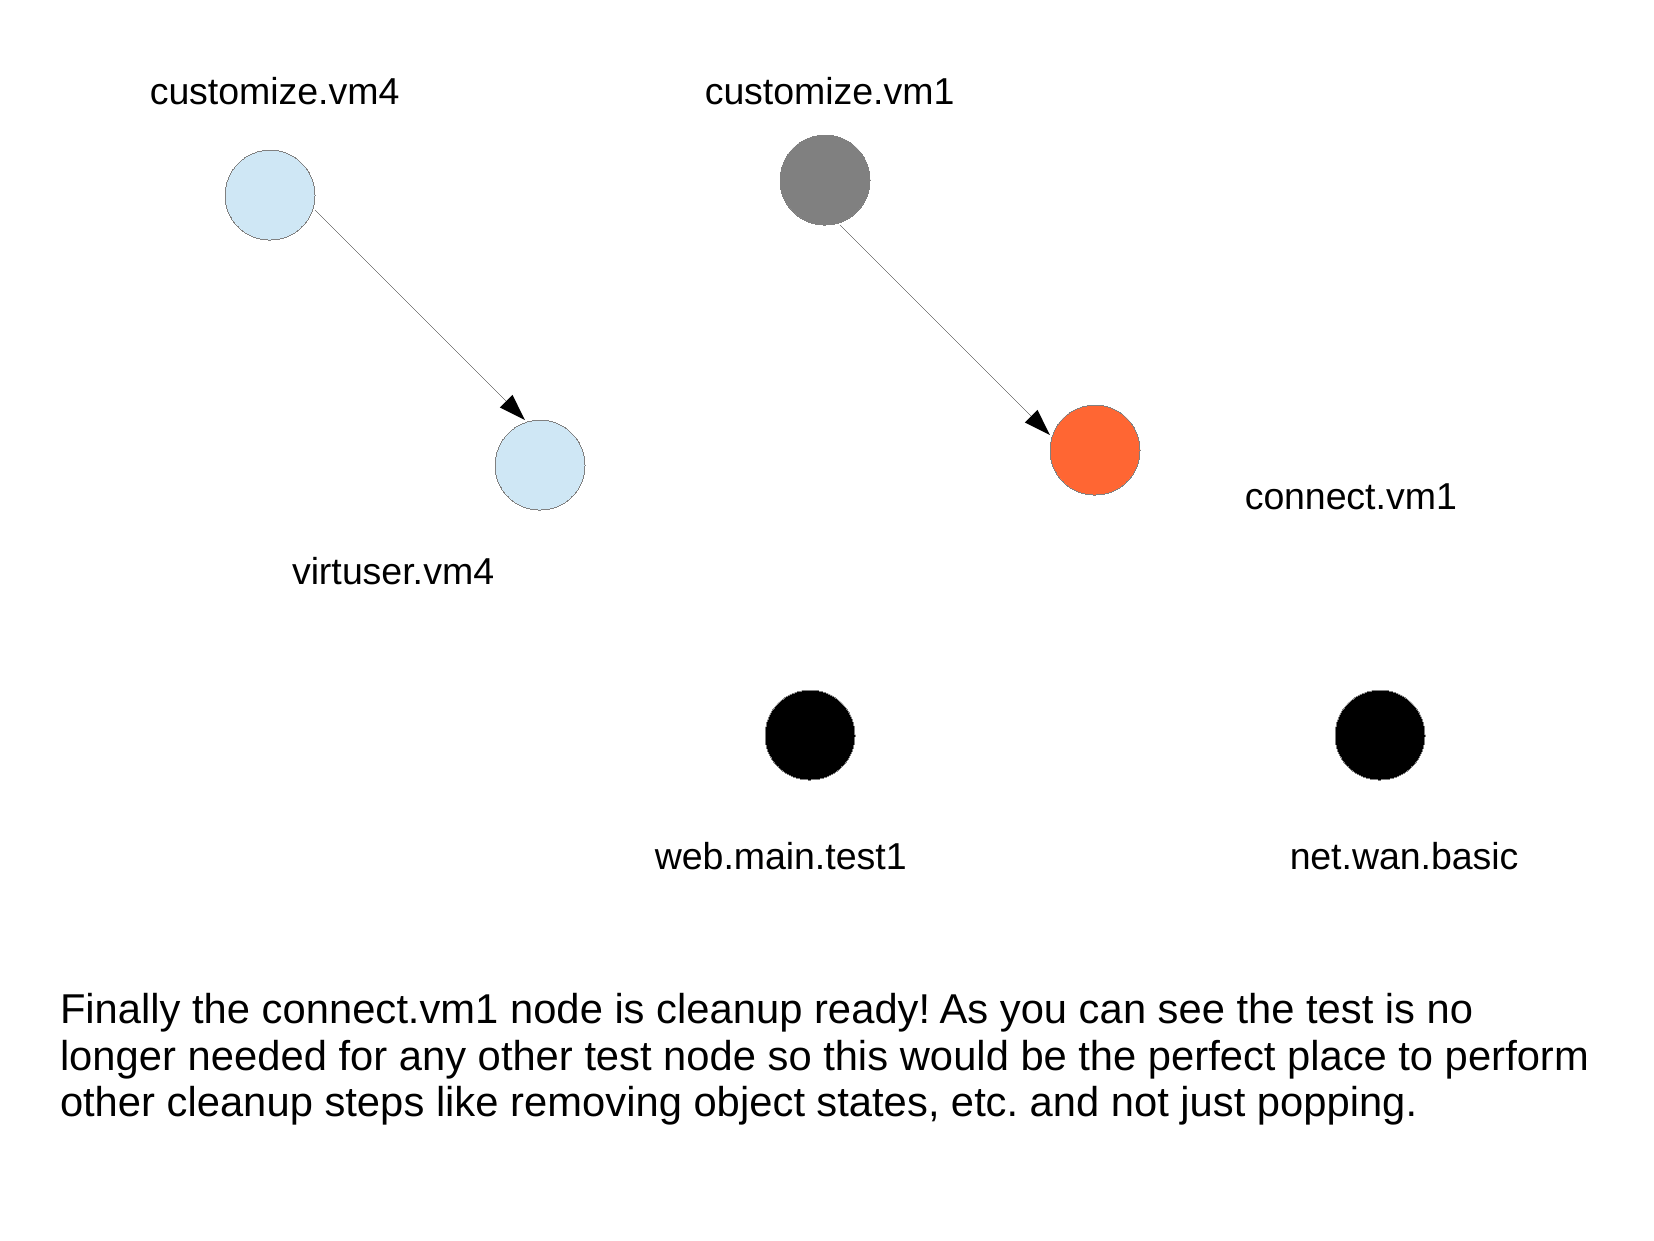

customize.vm4
customize.vm1
connect.vm1
virtuser.vm4
web.main.test1
net.wan.basic
Finally the connect.vm1 node is cleanup ready! As you can see the test is no longer needed for any other test node so this would be the perfect place to perform other cleanup steps like removing object states, etc. and not just popping.